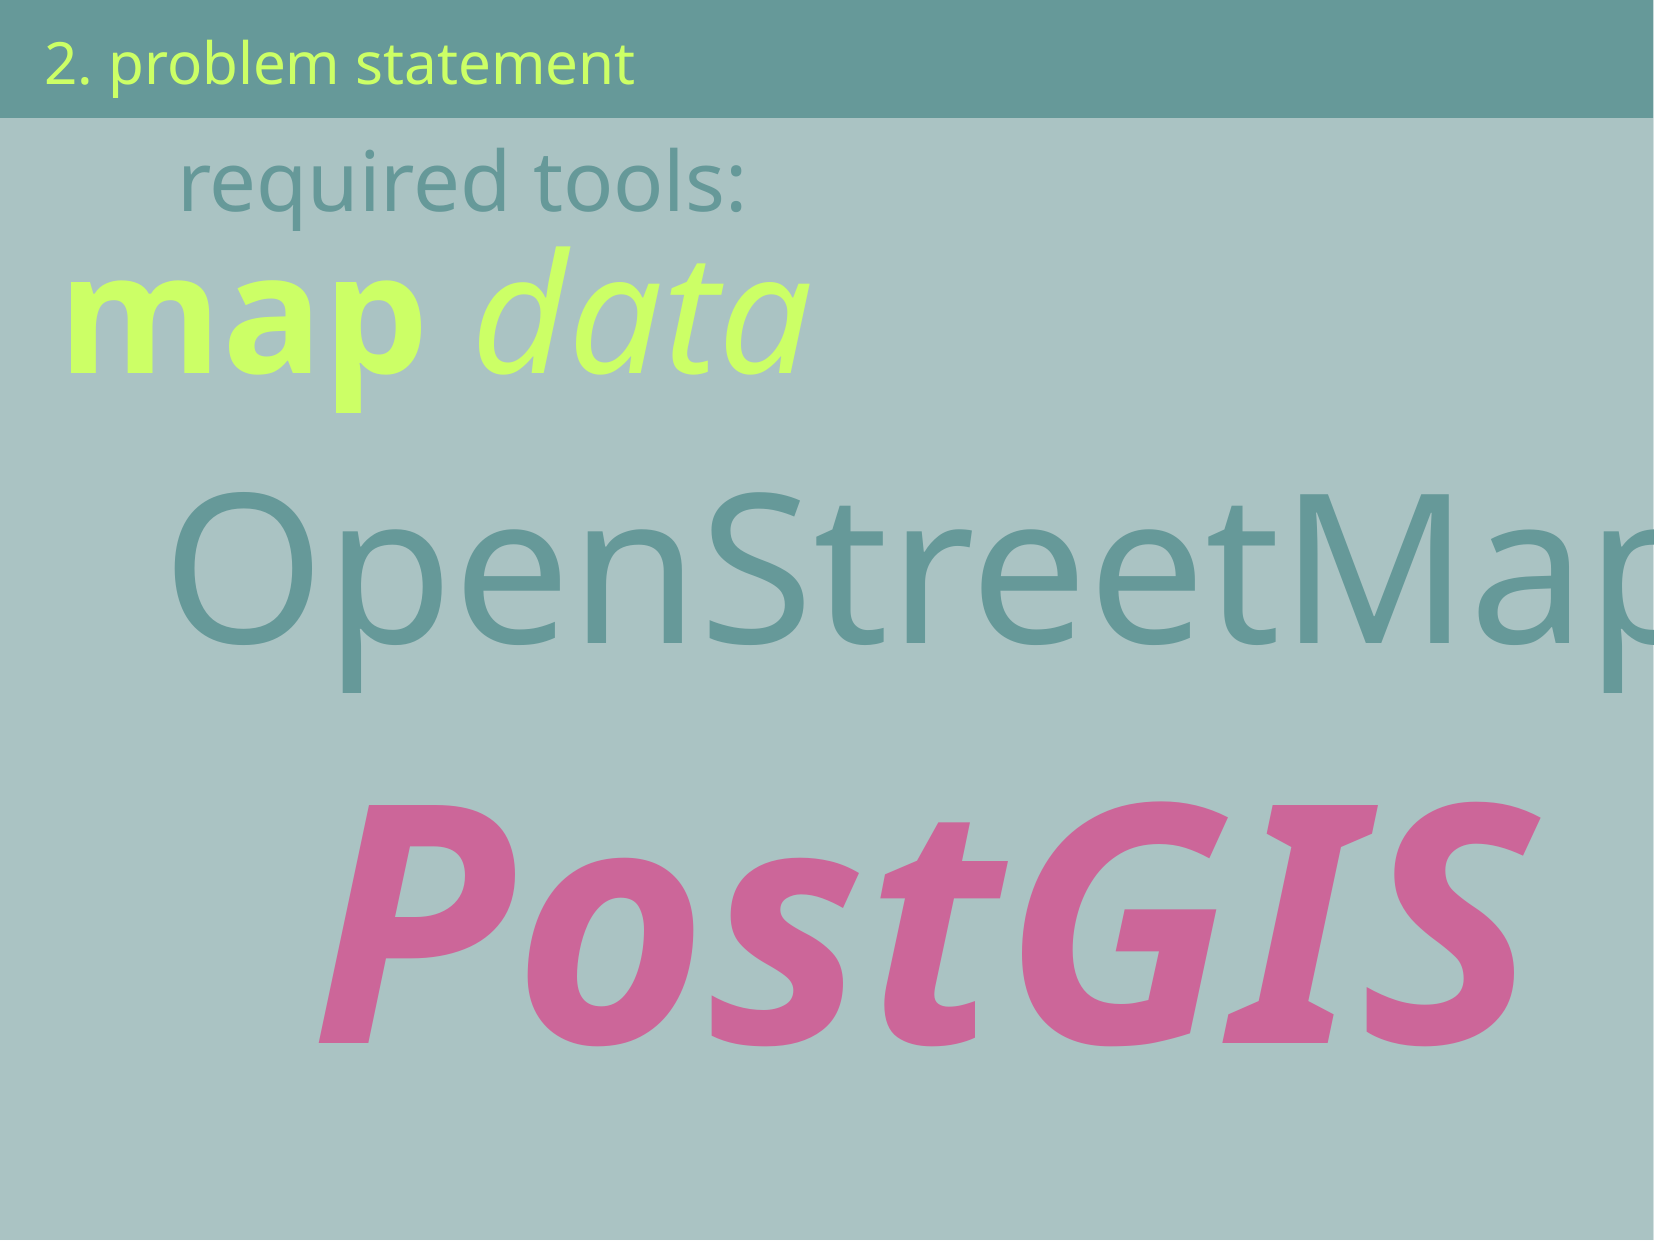

2. problem statement
required tools:
map data
OpenStreetMap
PostGIS